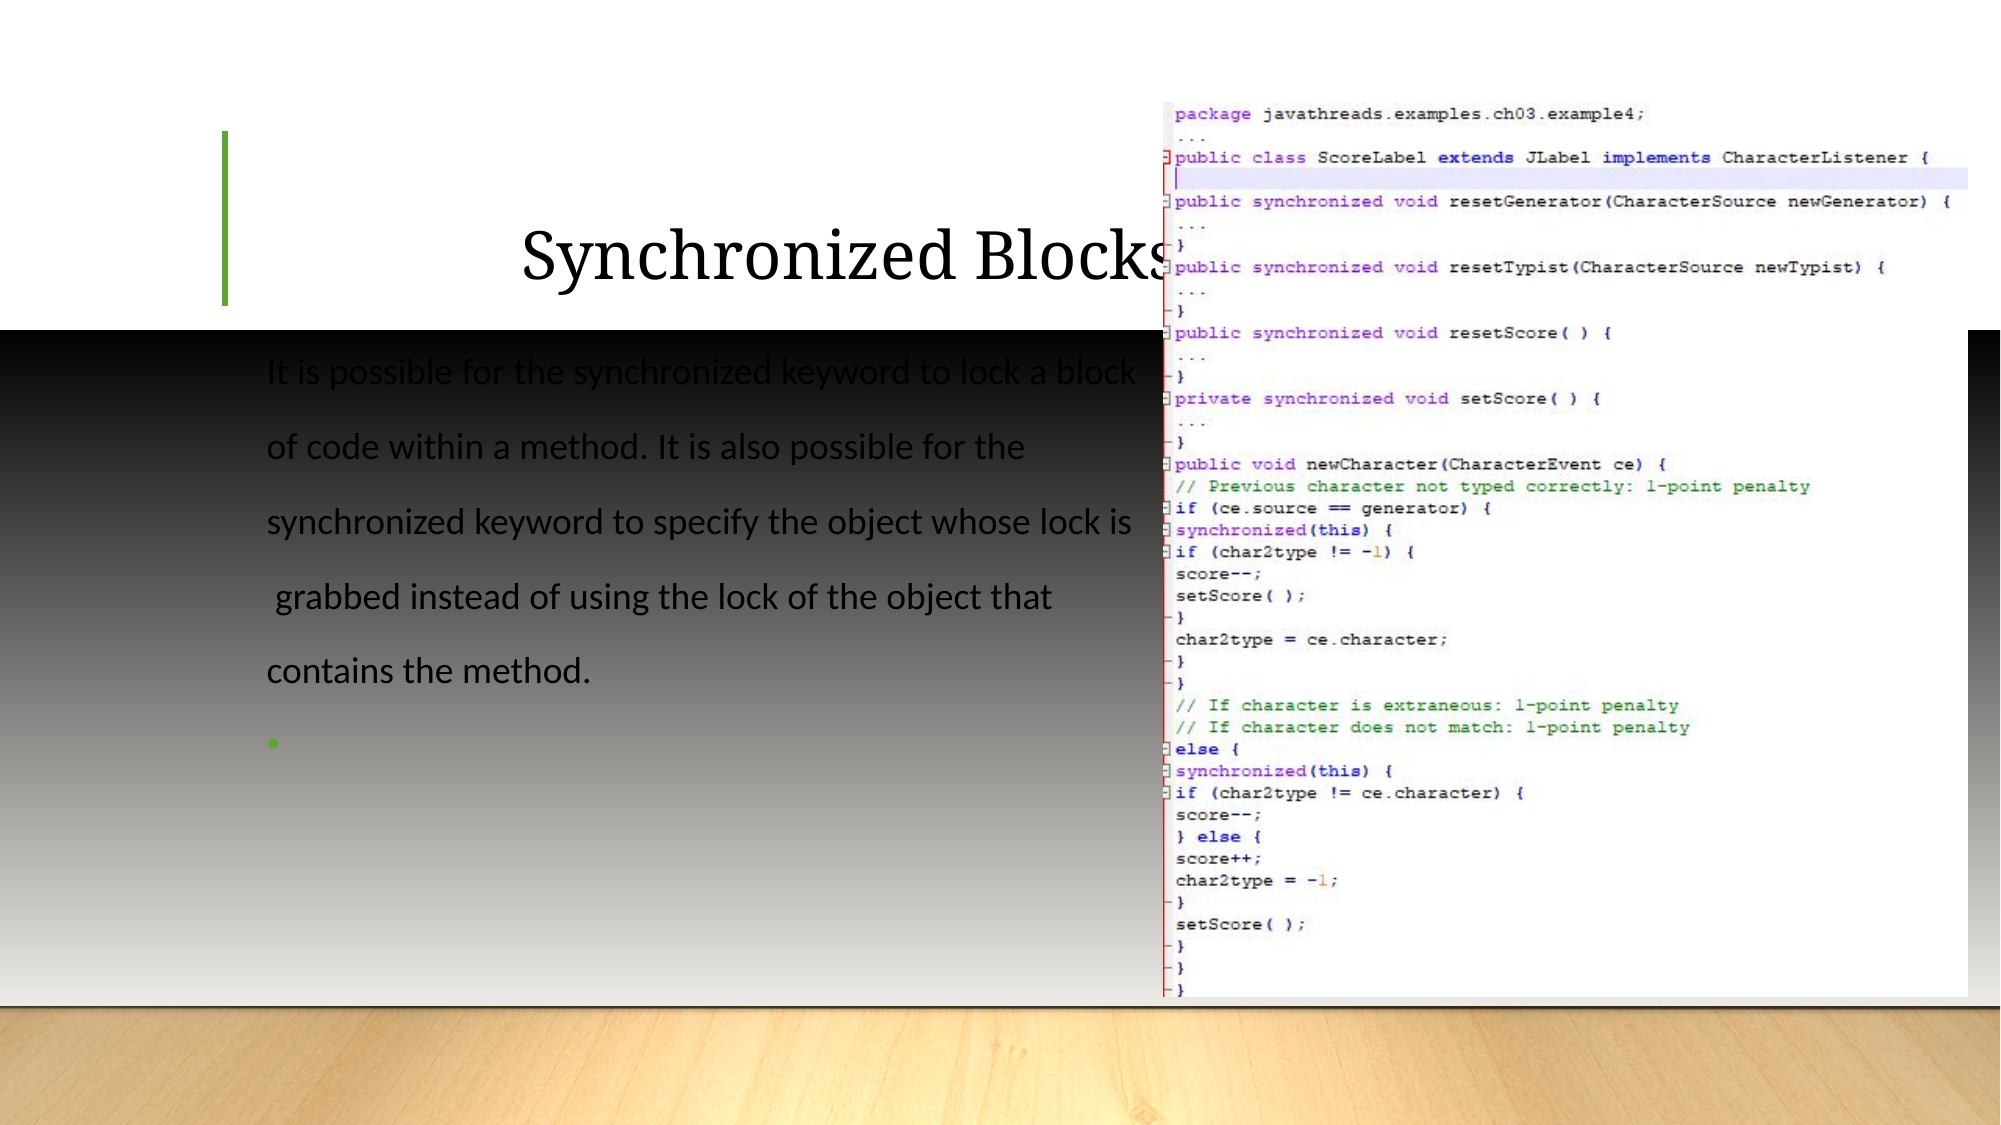

# Synchronized Blocks
It is possible for the synchronized keyword to lock a block
of code within a method. It is also possible for the
synchronized keyword to specify the object whose lock is
 grabbed instead of using the lock of the object that
contains the method.